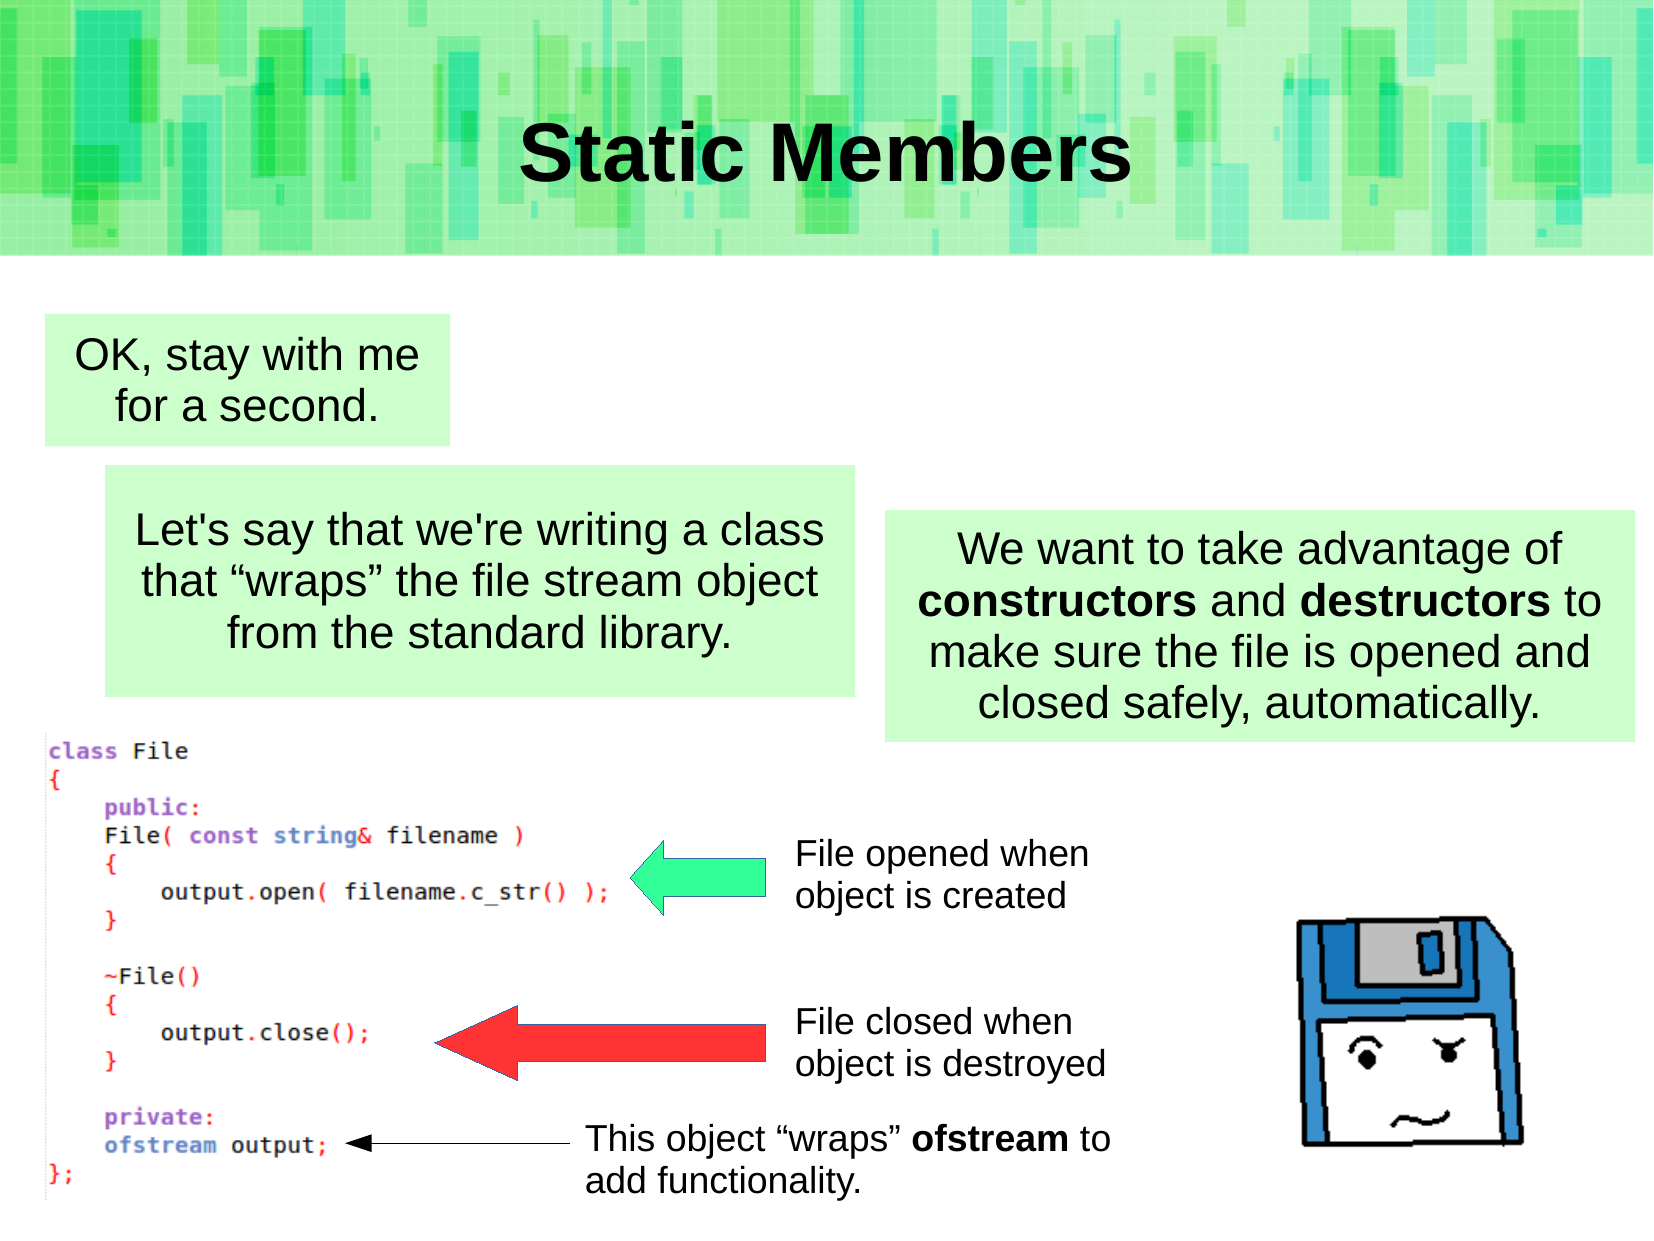

# Static Members
OK, stay with me for a second.
Let's say that we're writing a class that “wraps” the file stream object from the standard library.
We want to take advantage of constructors and destructors to make sure the file is opened and closed safely, automatically.
File opened when object is created
File closed when object is destroyed
This object “wraps” ofstream to add functionality.